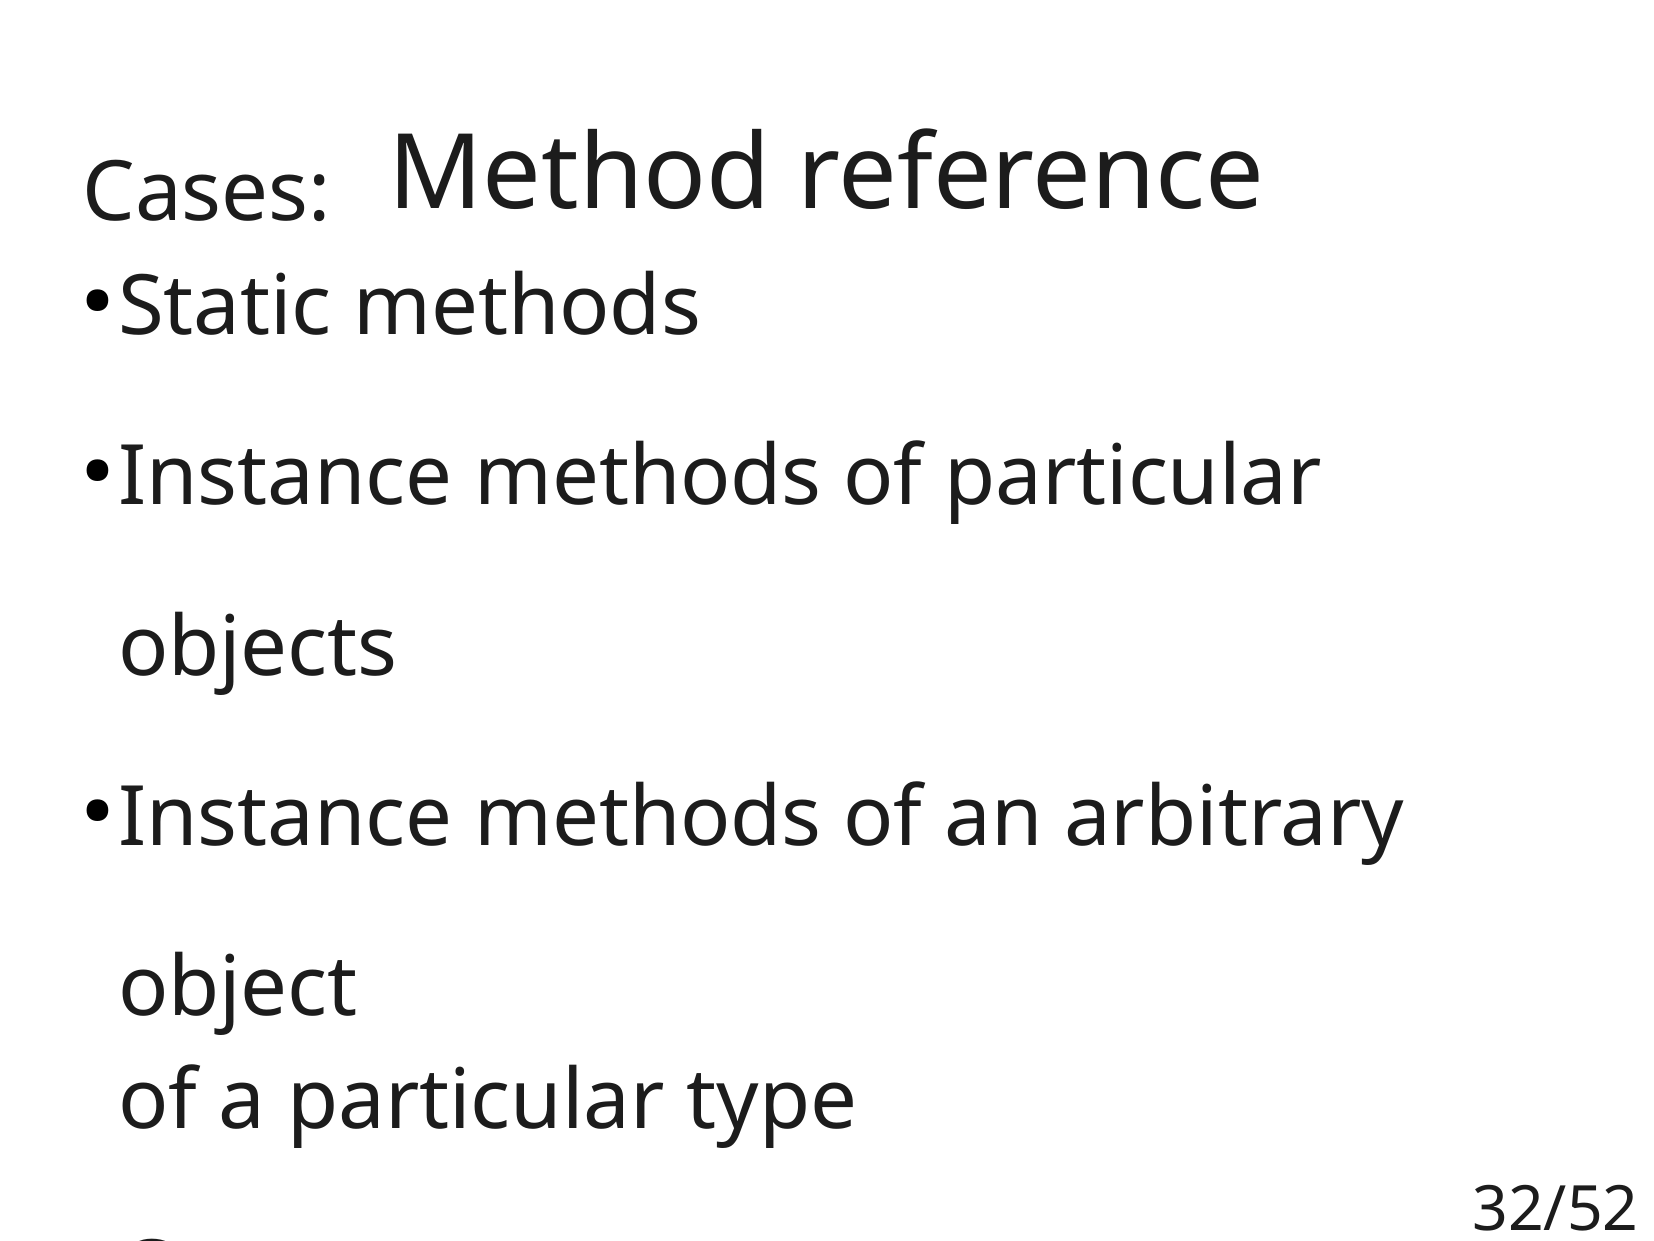

# Method reference
Cases:
Static methods
Instance methods of particular objects
Instance methods of an arbitrary object
of a particular type
Constructor